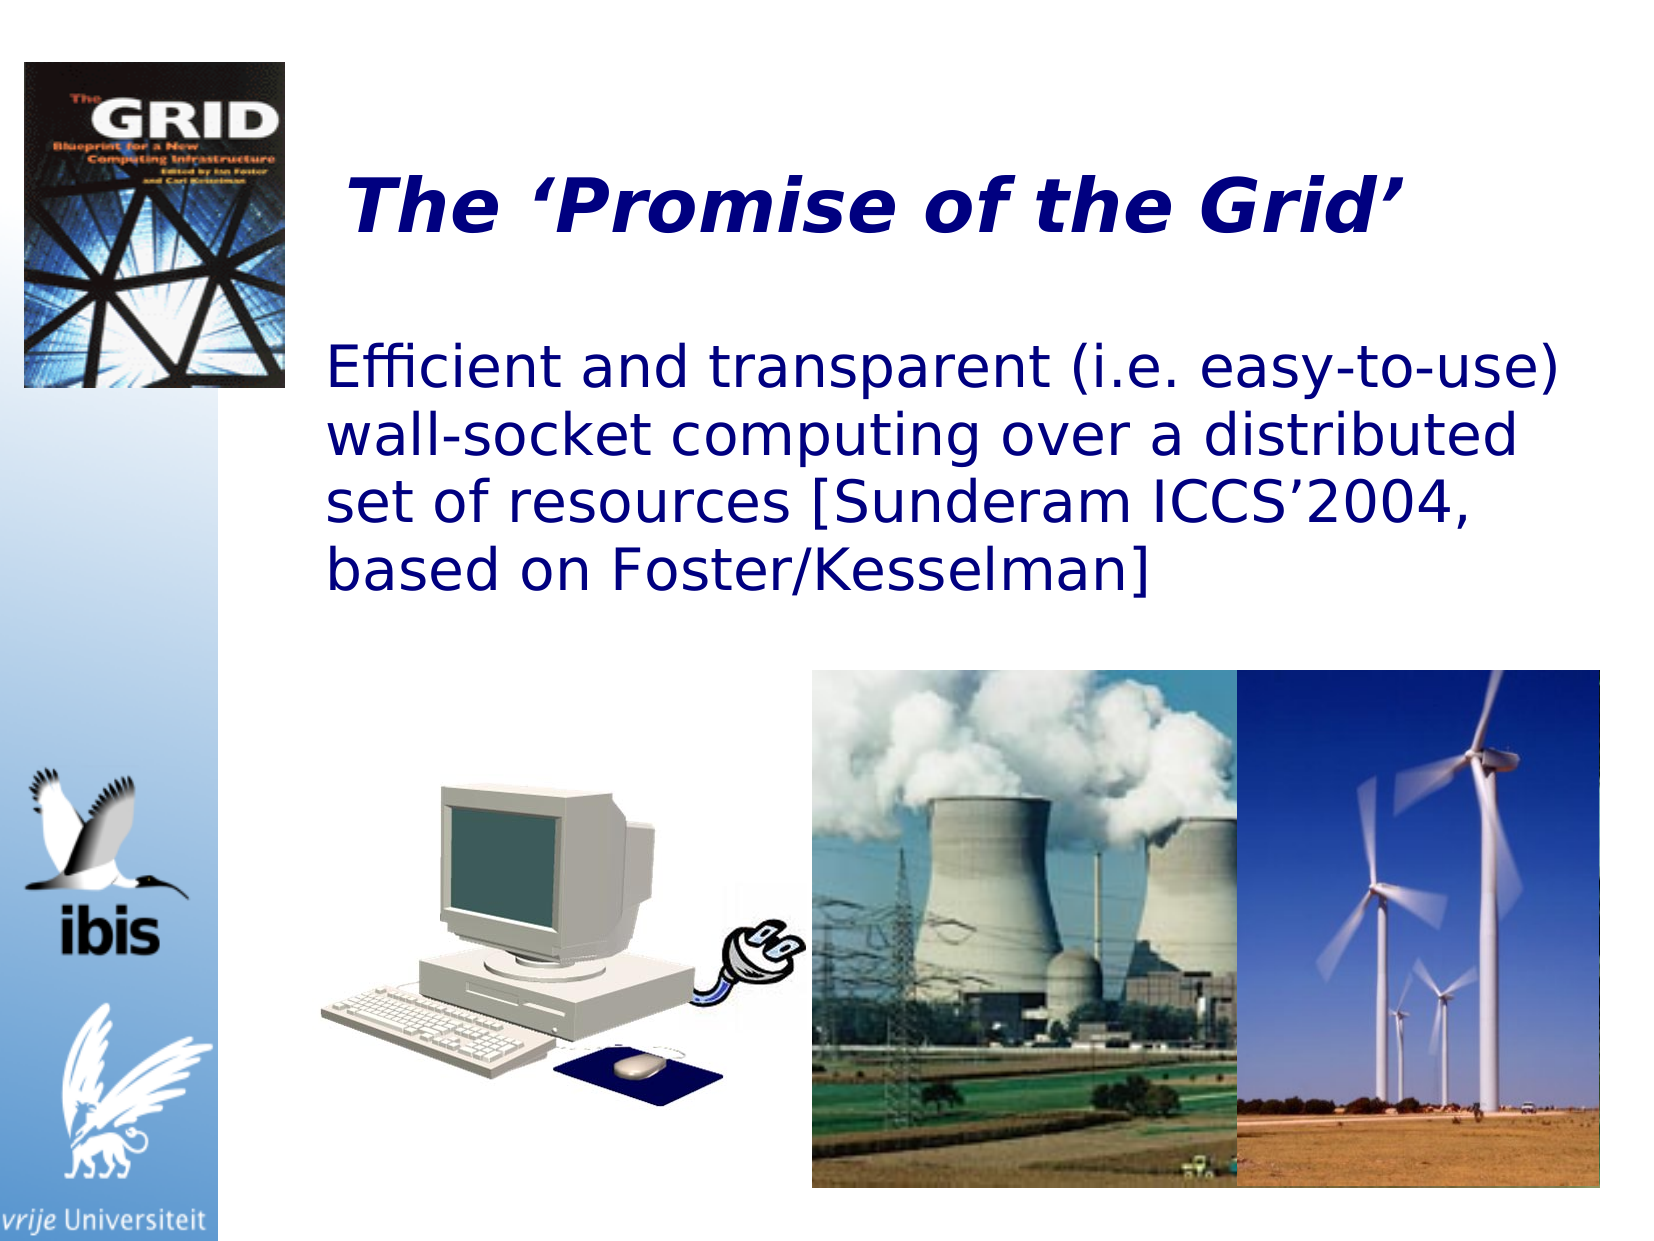

# The ‘Promise of the Grid’
	Efficient and transparent (i.e. easy-to-use) wall-socket computing over a distributed set of resources [Sunderam ICCS’2004, based on Foster/Kesselman]